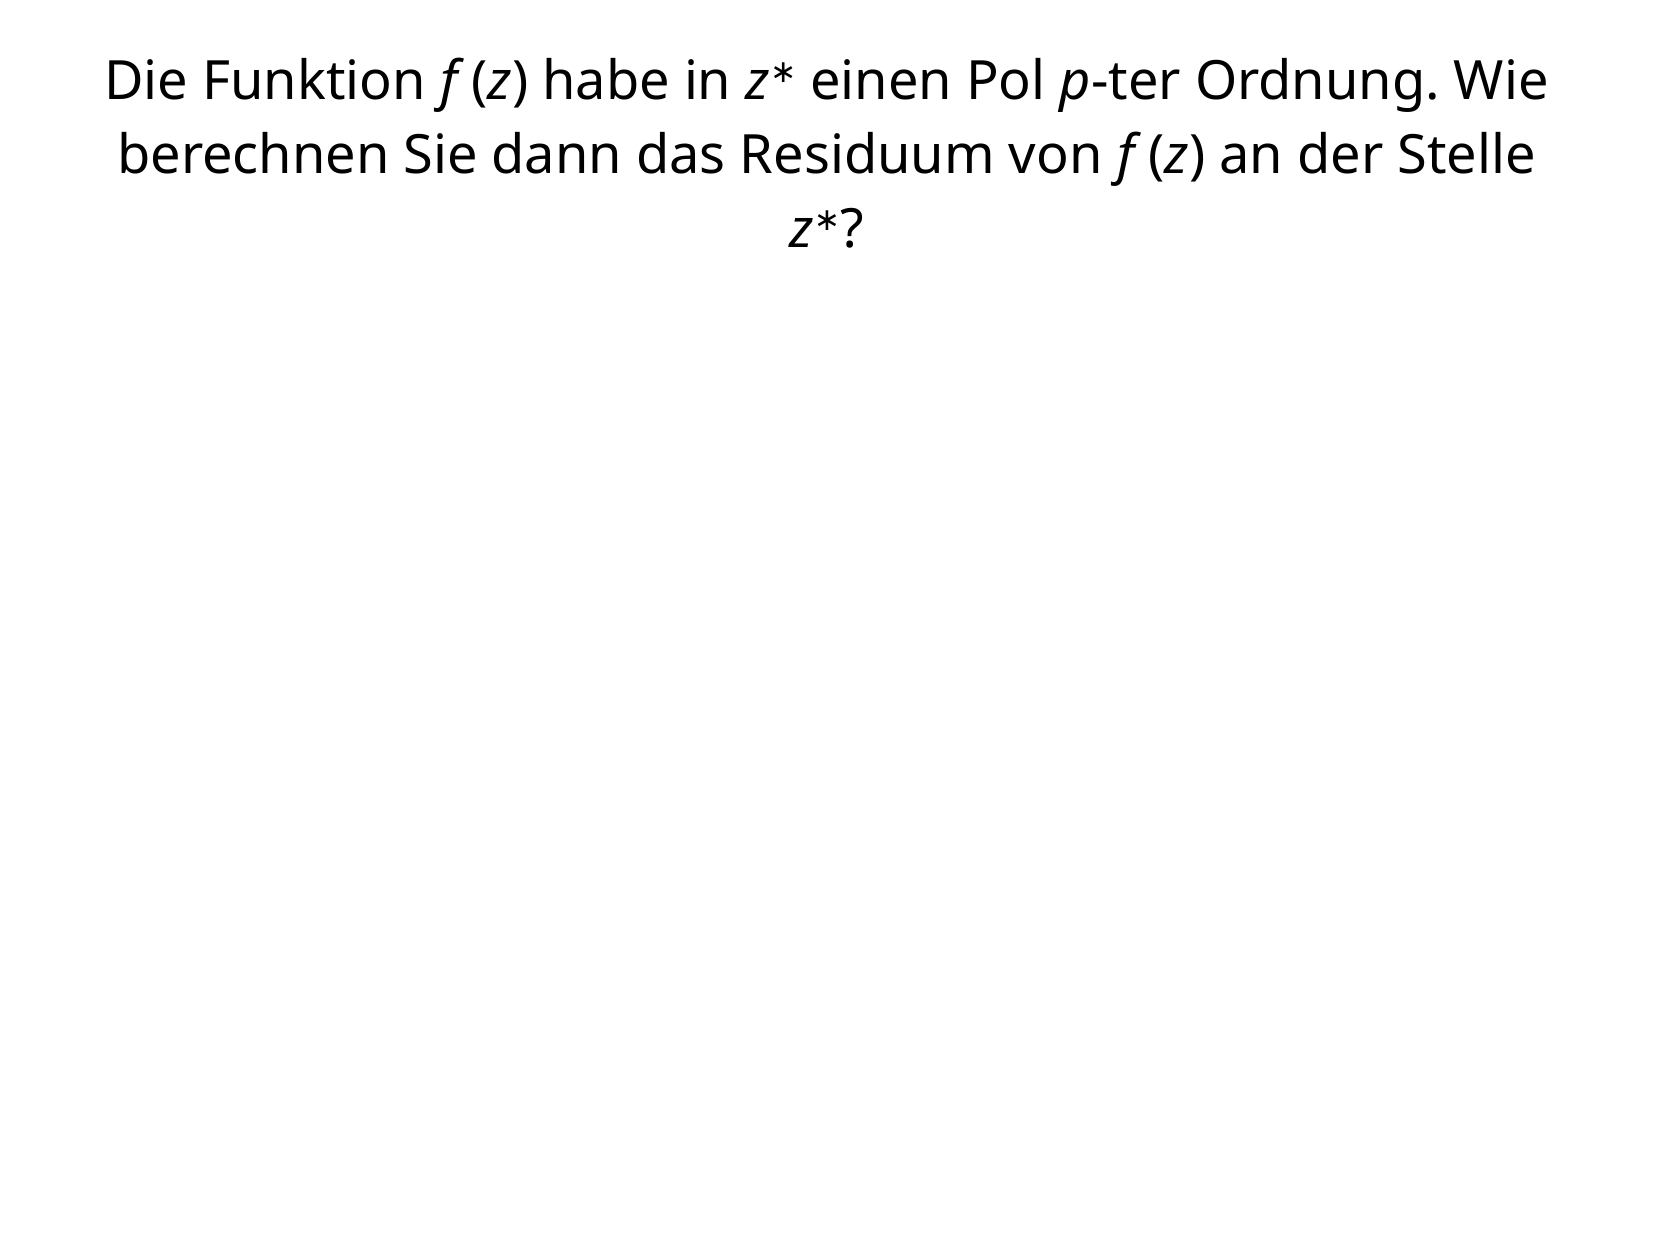

# Die Funktion f (z) habe in z∗ einen Pol p-ter Ordnung. Wie berechnen Sie dann das Residuum von f (z) an der Stelle z∗?